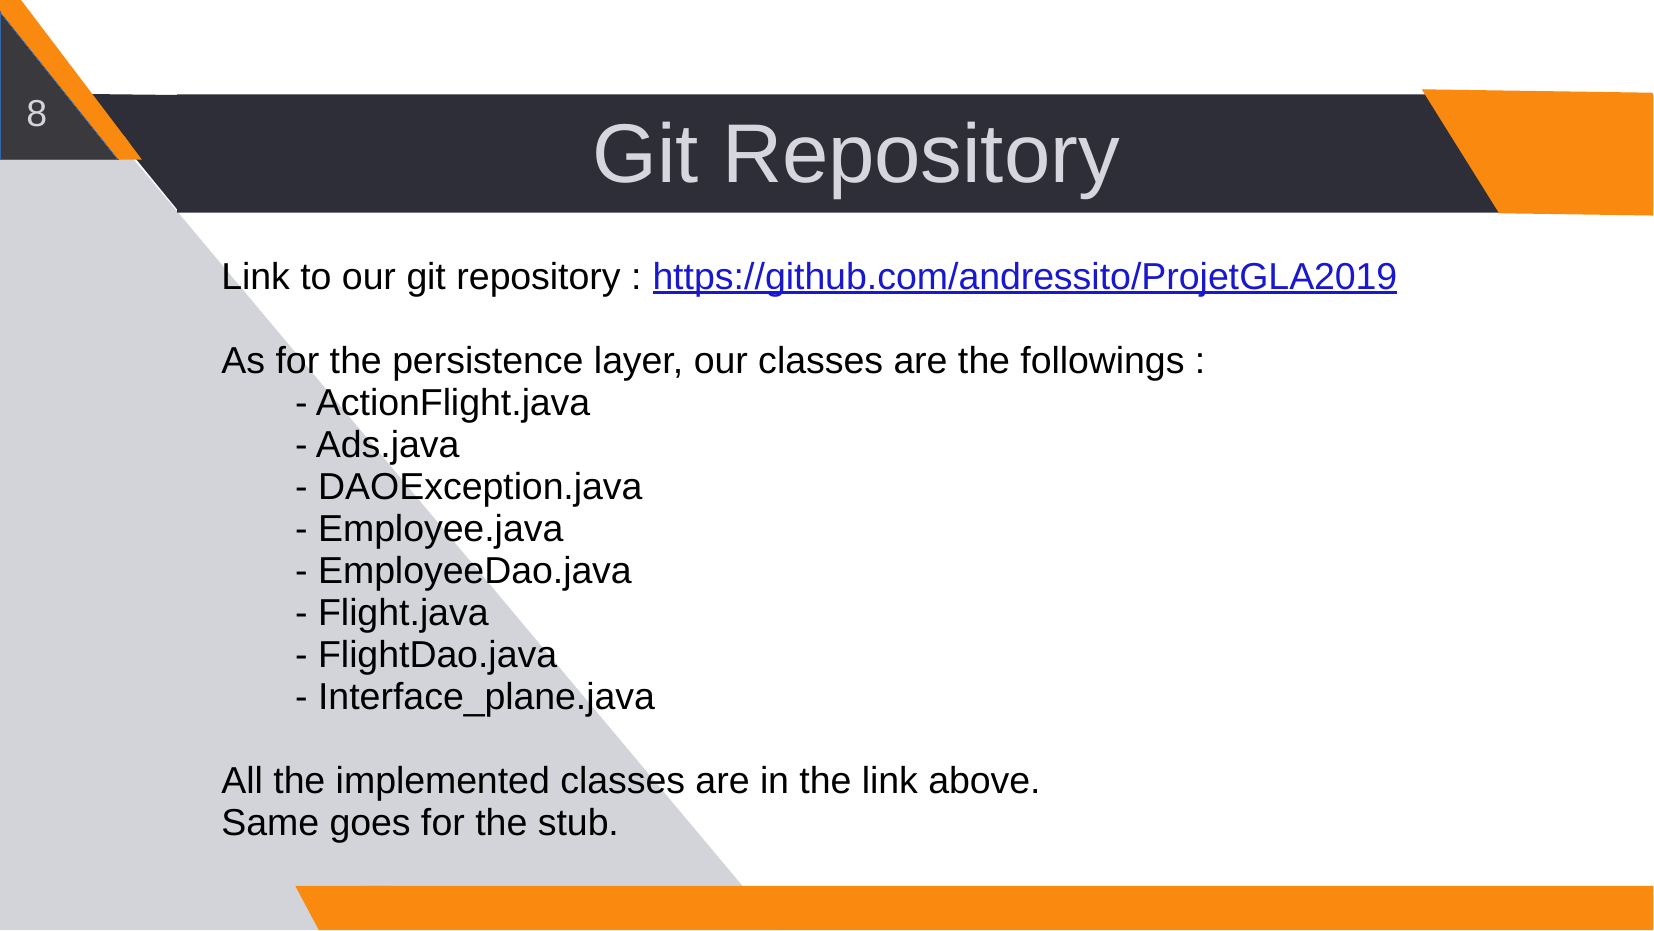

8
2
Git Repository
Link to our git repository : https://github.com/andressito/ProjetGLA2019
As for the persistence layer, our classes are the followings :
	- ActionFlight.java
	- Ads.java
	- DAOException.java
	- Employee.java
	- EmployeeDao.java
	- Flight.java
	- FlightDao.java
	- Interface_plane.java
All the implemented classes are in the link above.
Same goes for the stub.